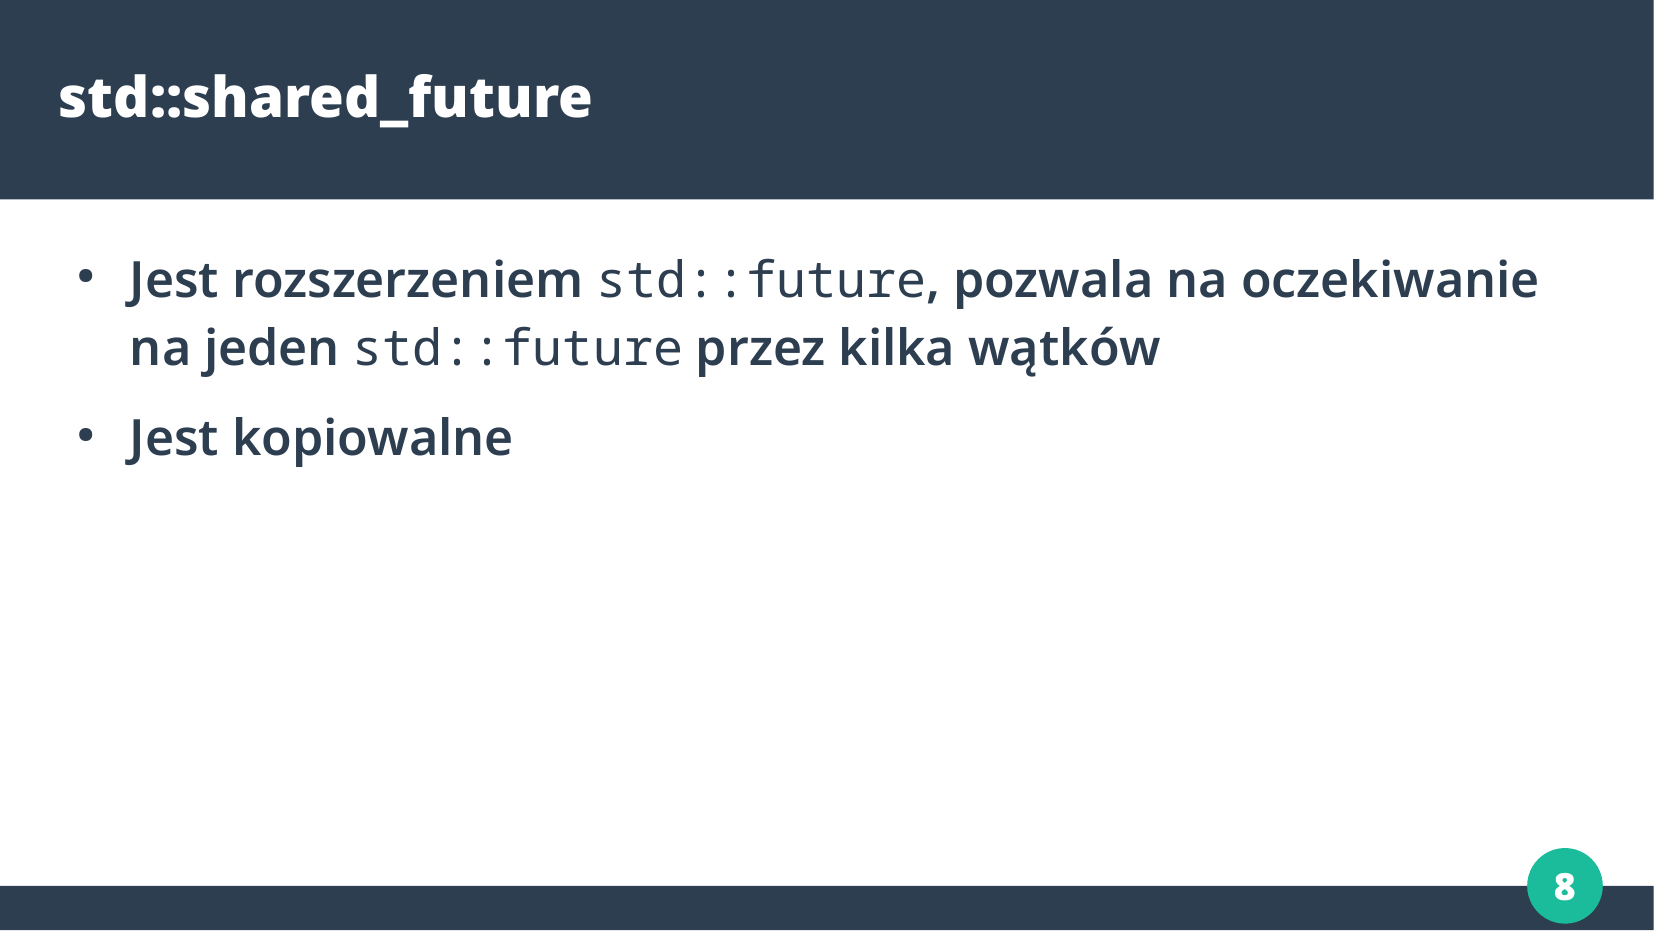

# std::shared_future
Jest rozszerzeniem std::future, pozwala na oczekiwanie na jeden std::future przez kilka wątków
Jest kopiowalne